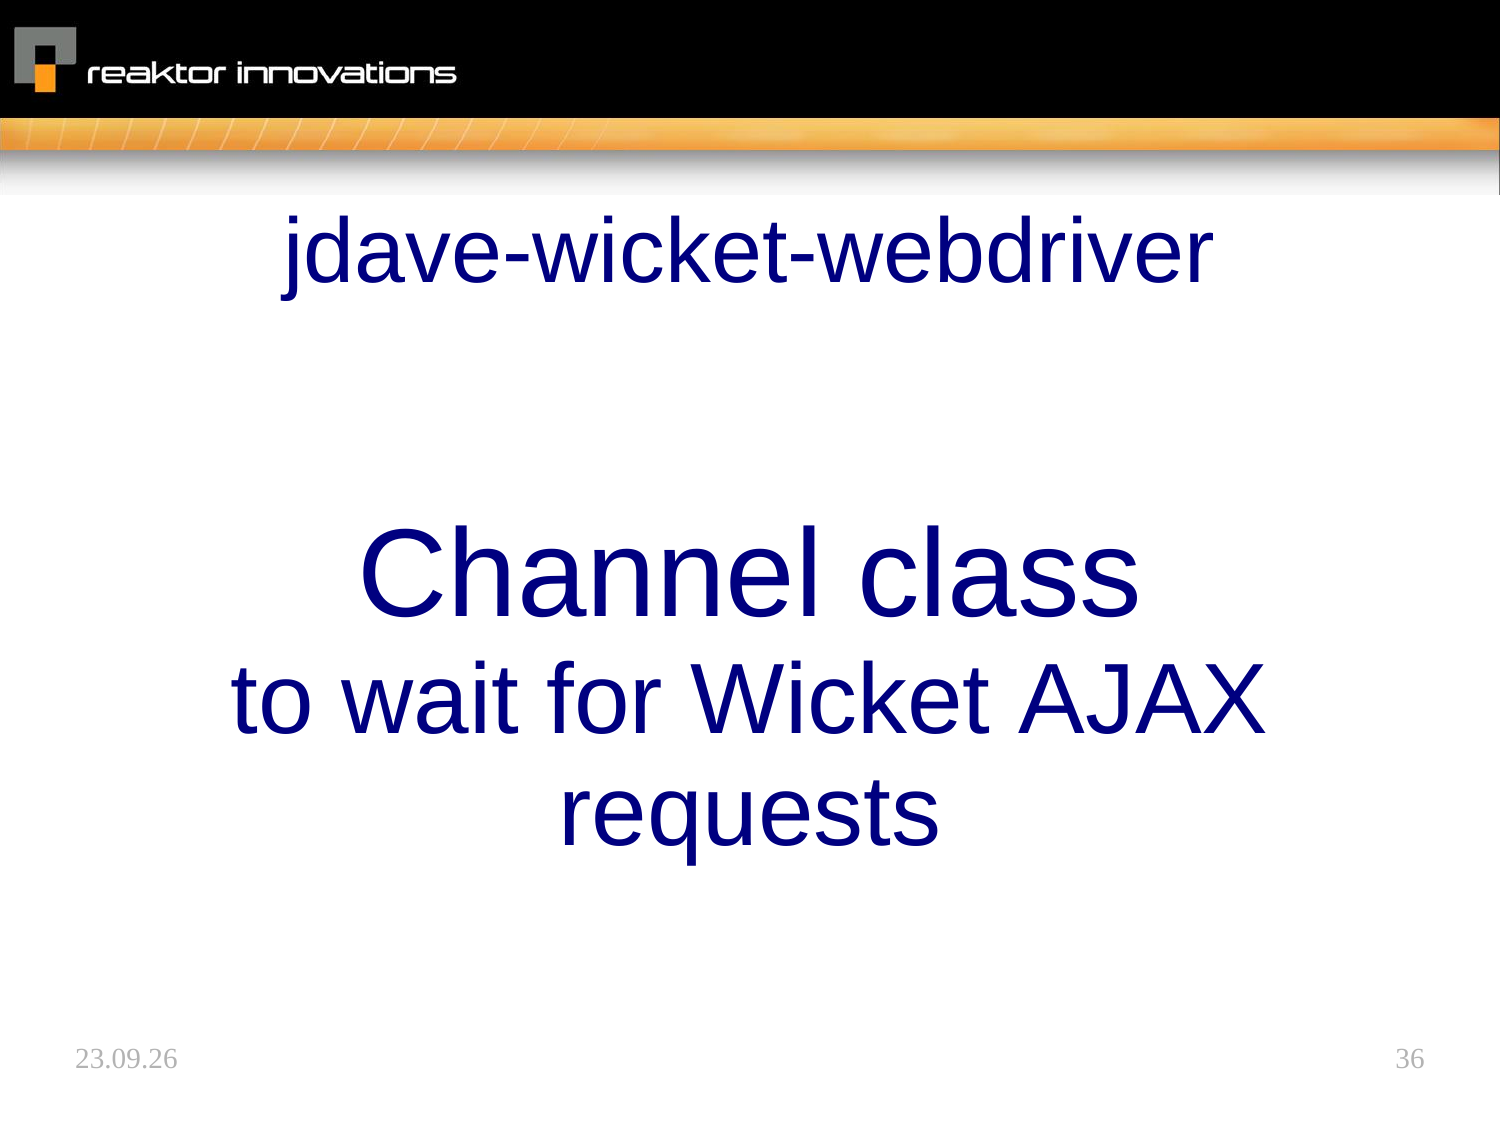

# jdave-wicket-webdriver
Channel class
to wait for Wicket AJAX requests
36